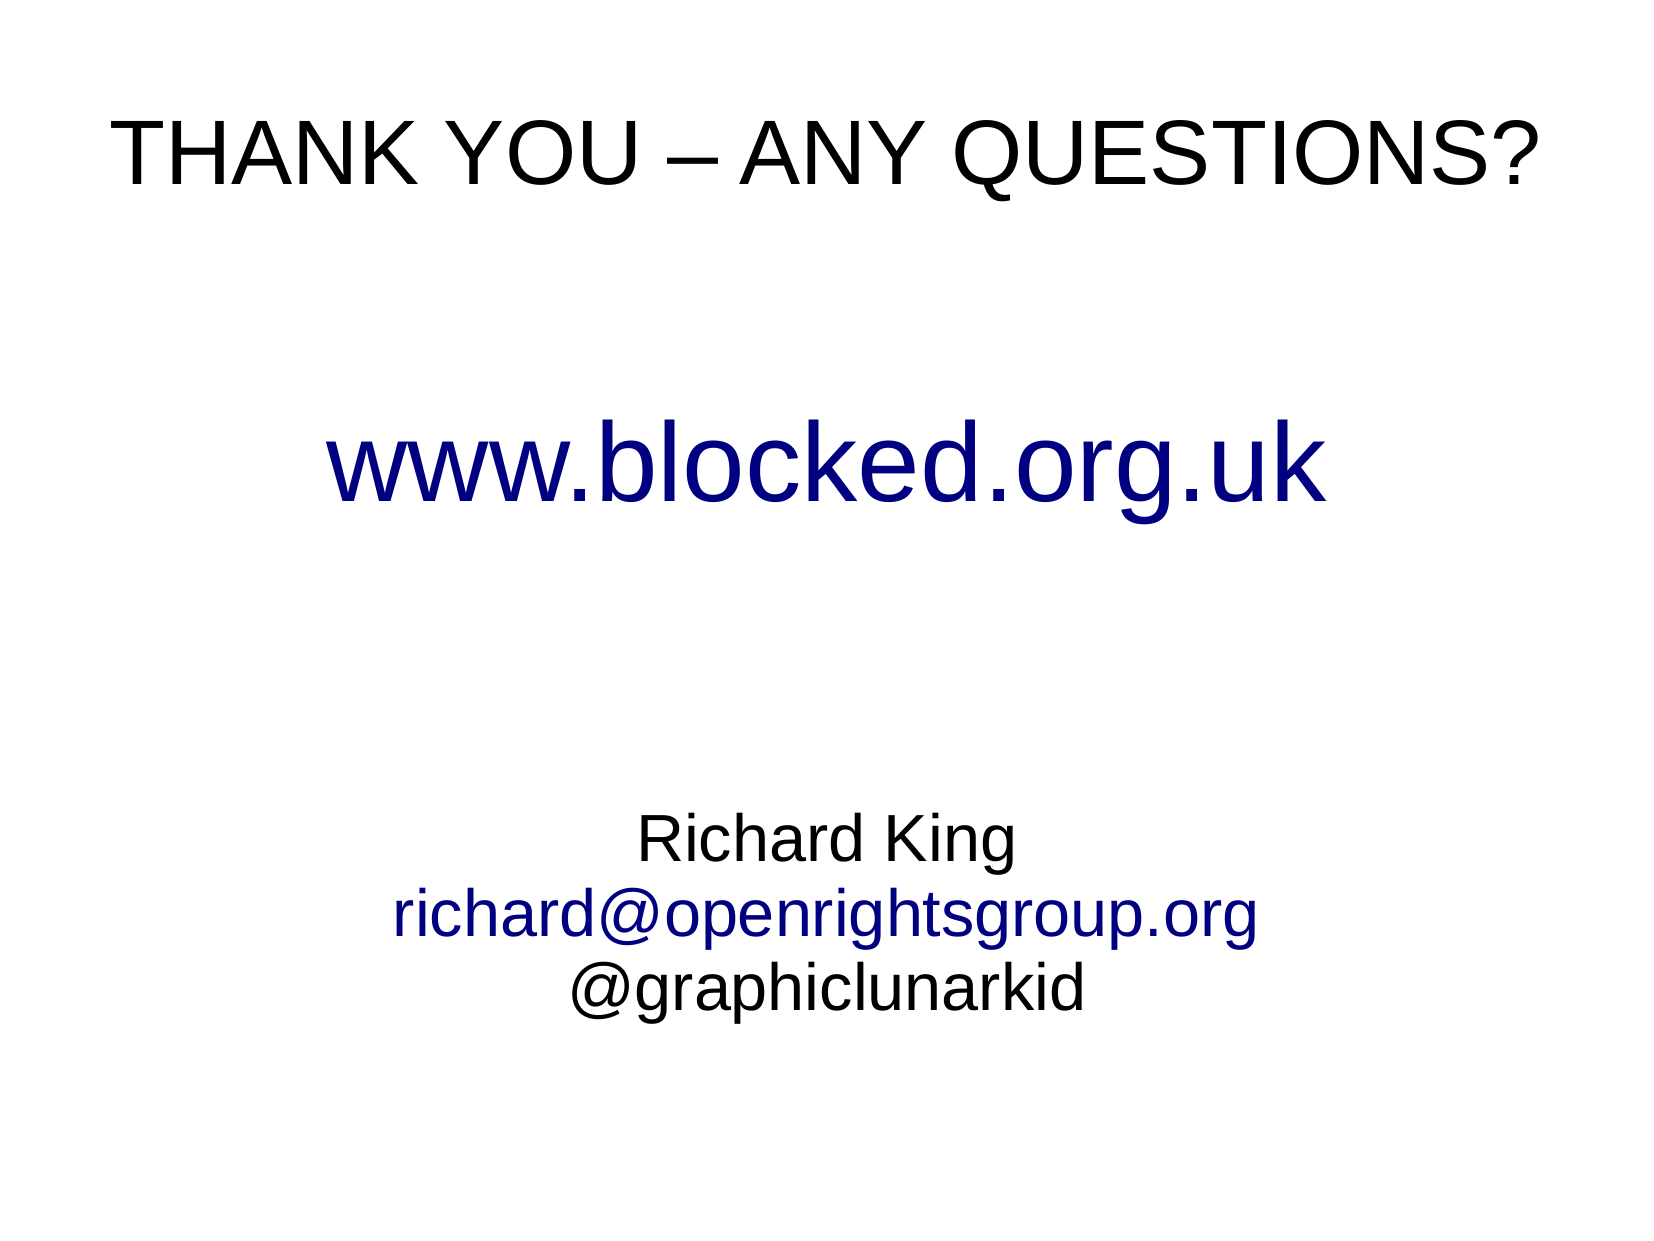

# THANK YOU – ANY QUESTIONS?
www.blocked.org.uk
Richard King
richard@openrightsgroup.org
@graphiclunarkid